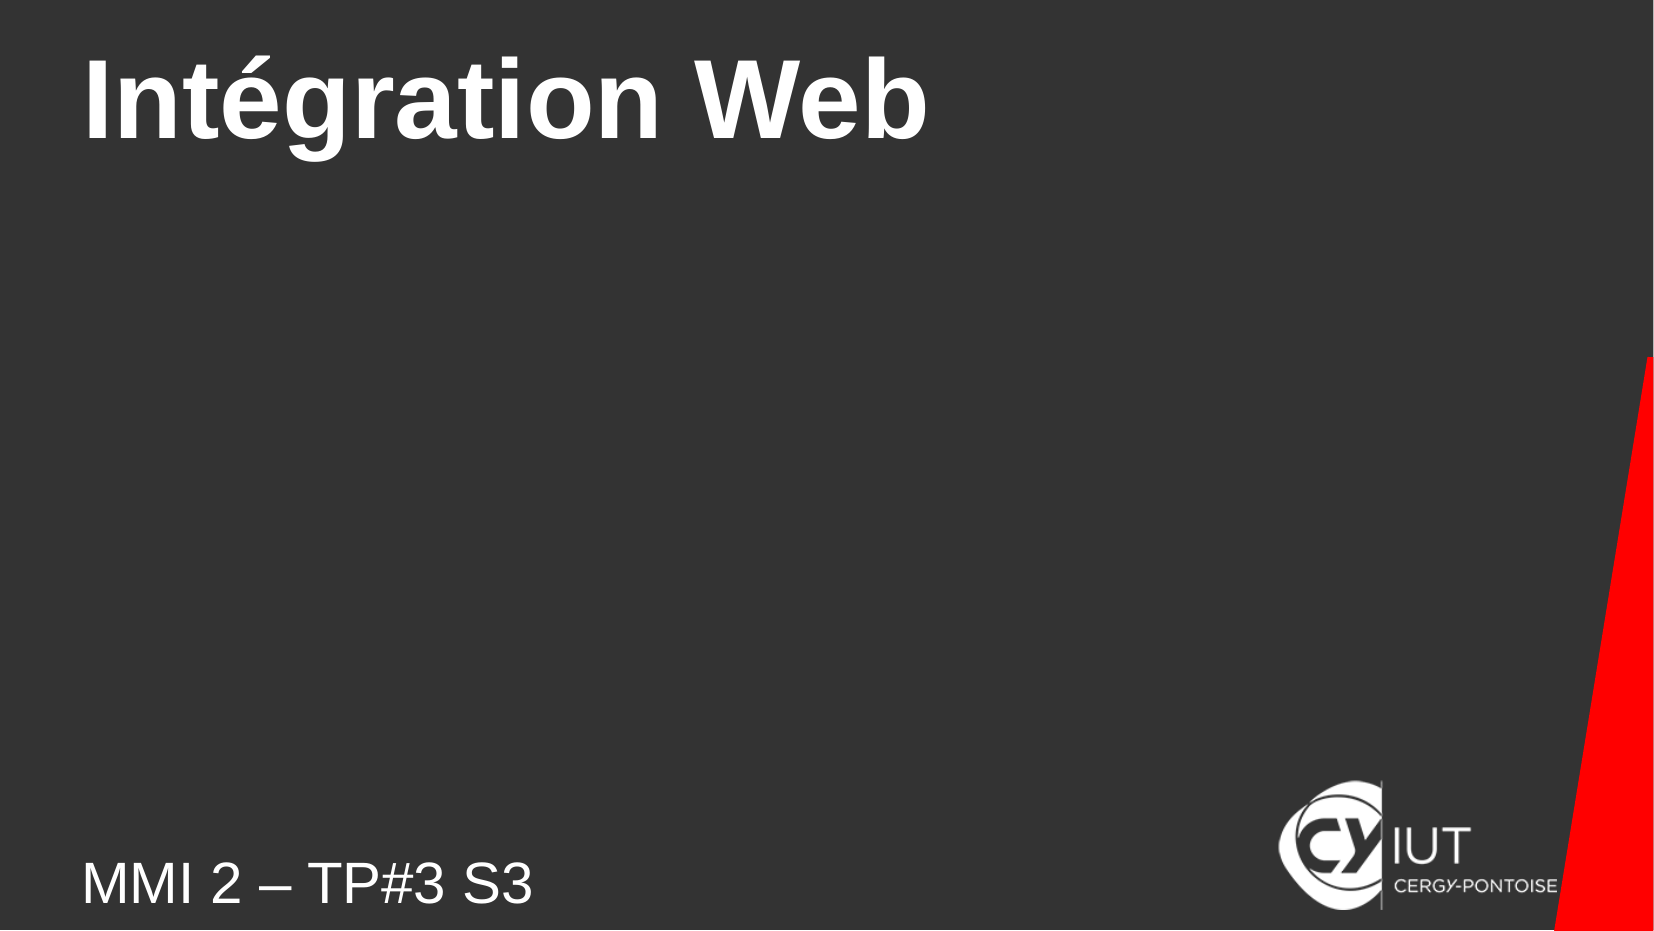

# Intégration Web
MMI 2 – TP#3 S3